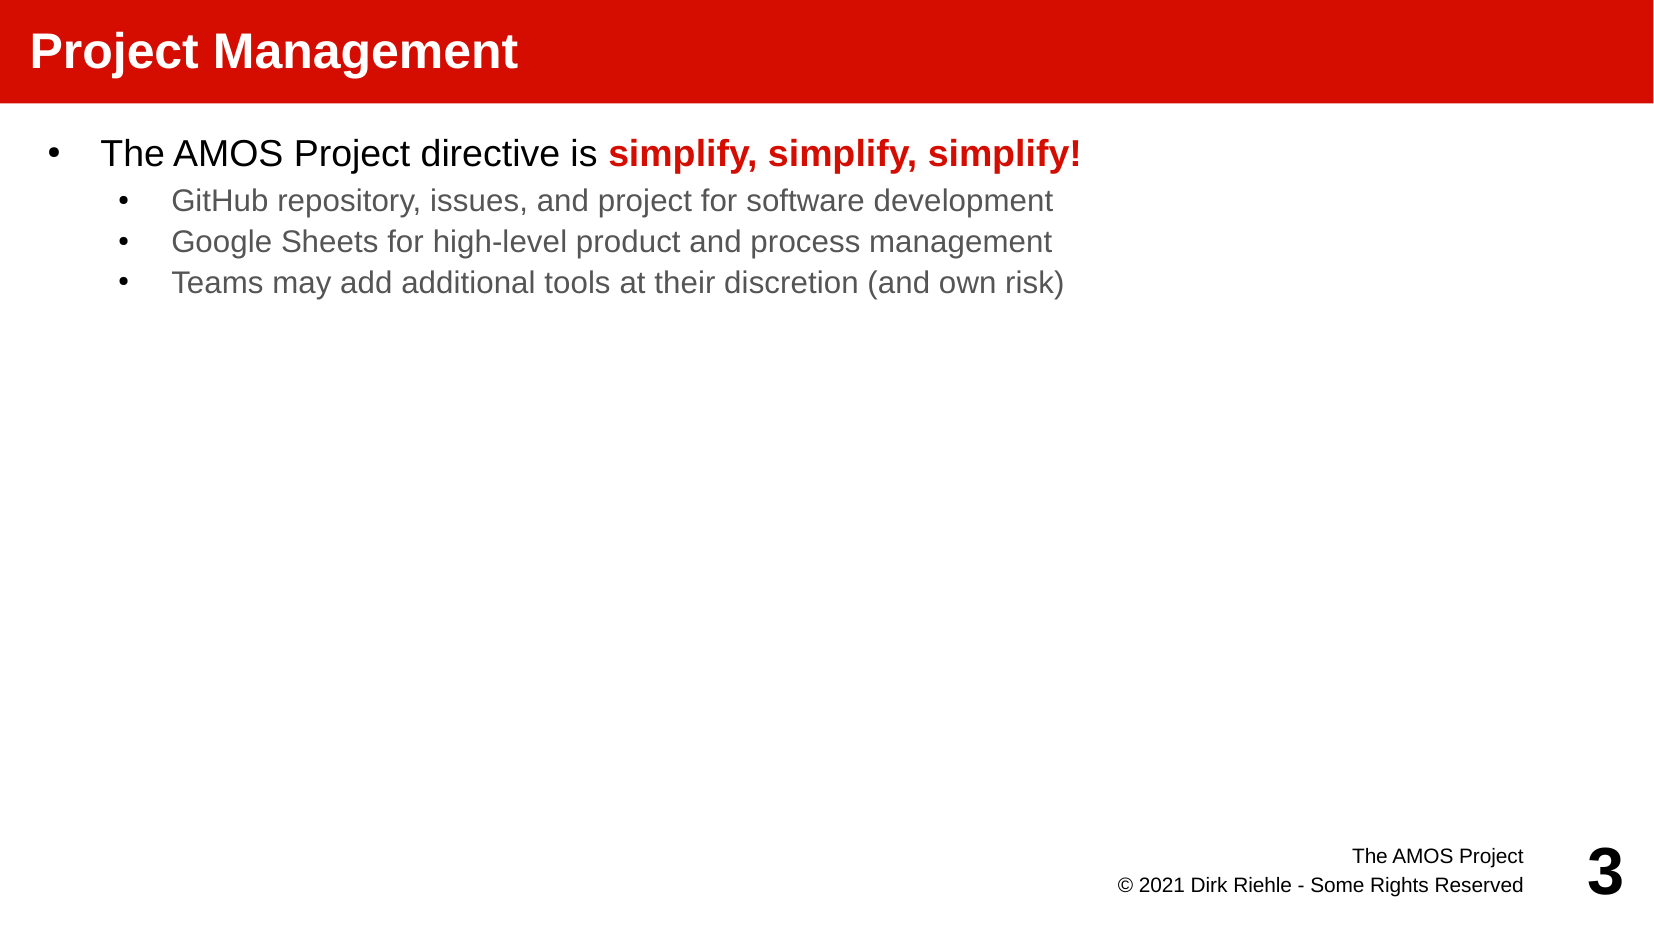

# Project Management
The AMOS Project directive is simplify, simplify, simplify!
GitHub repository, issues, and project for software development
Google Sheets for high-level product and process management
Teams may add additional tools at their discretion (and own risk)
The AMOS Project
3
© 2021 Dirk Riehle - Some Rights Reserved